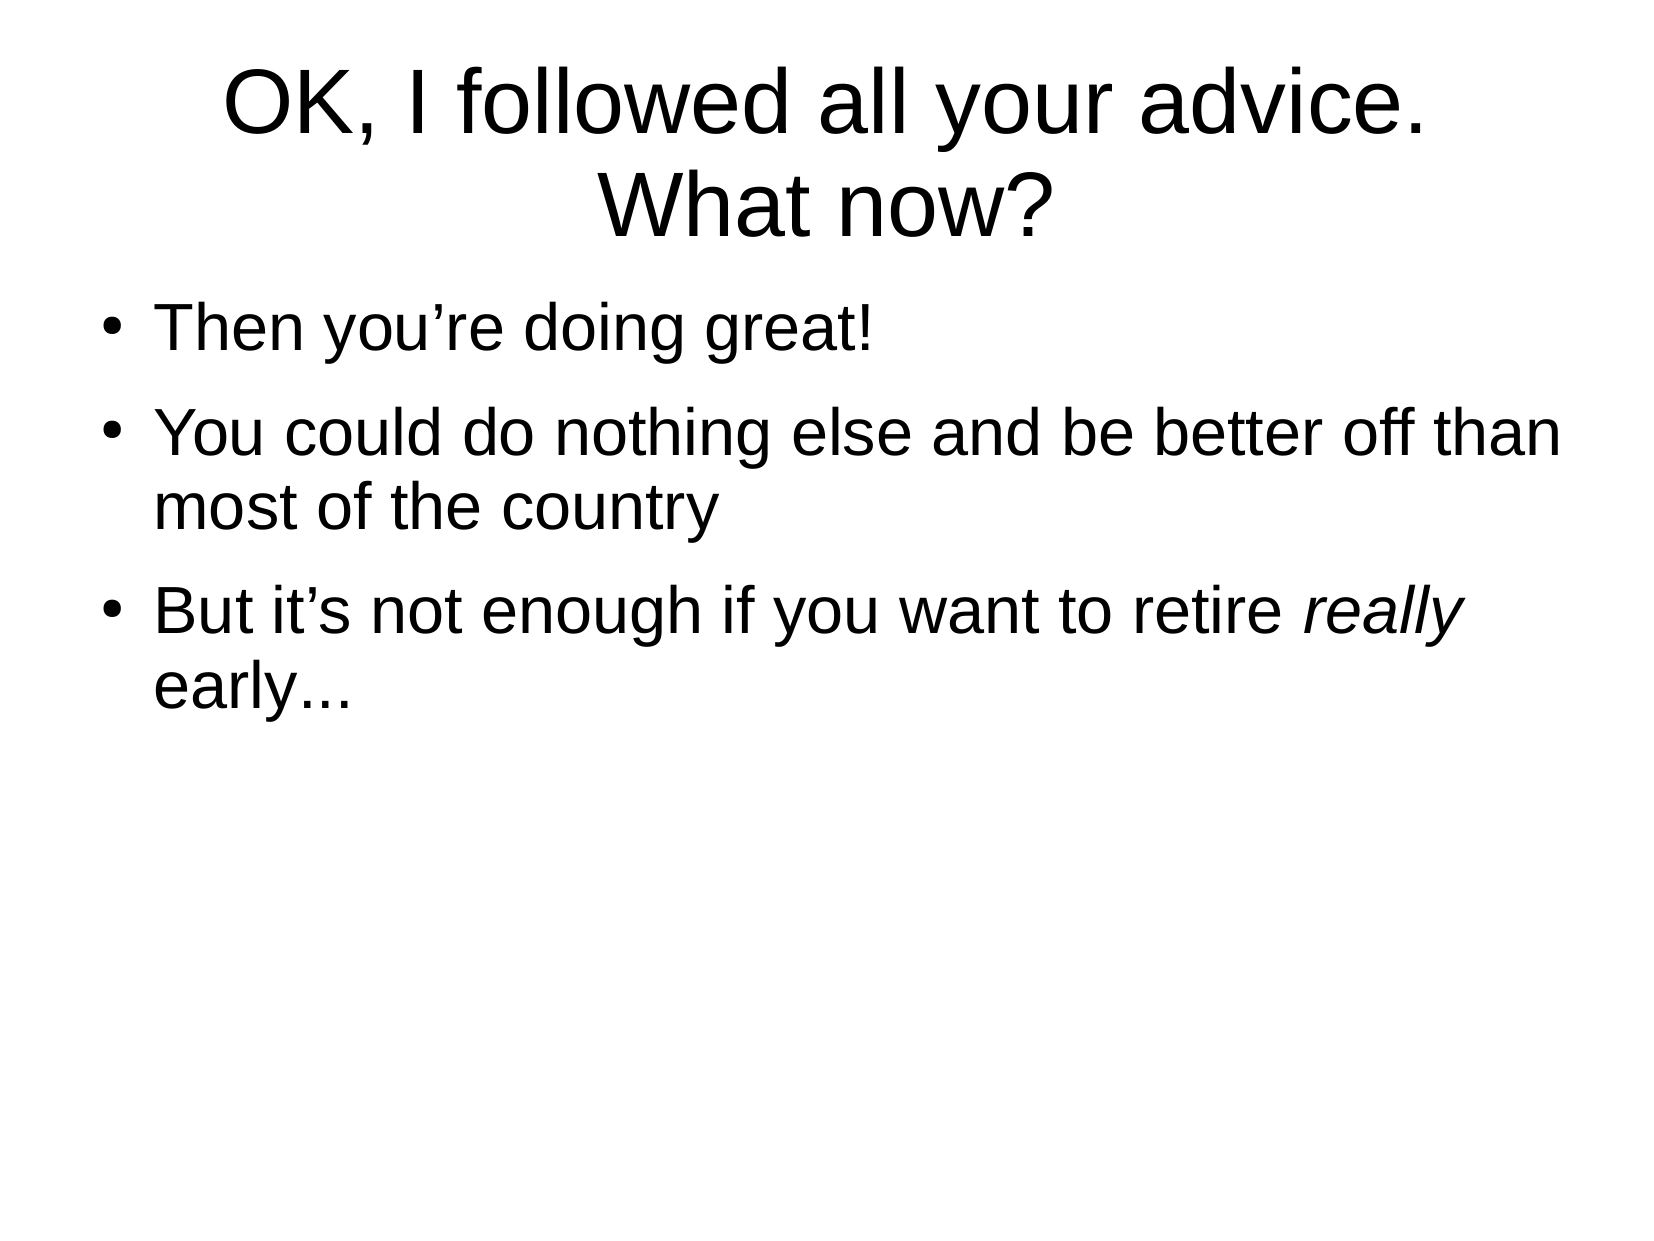

# OK, I followed all your advice. What now?
Then you’re doing great!
You could do nothing else and be better off than most of the country
But it’s not enough if you want to retire really early...